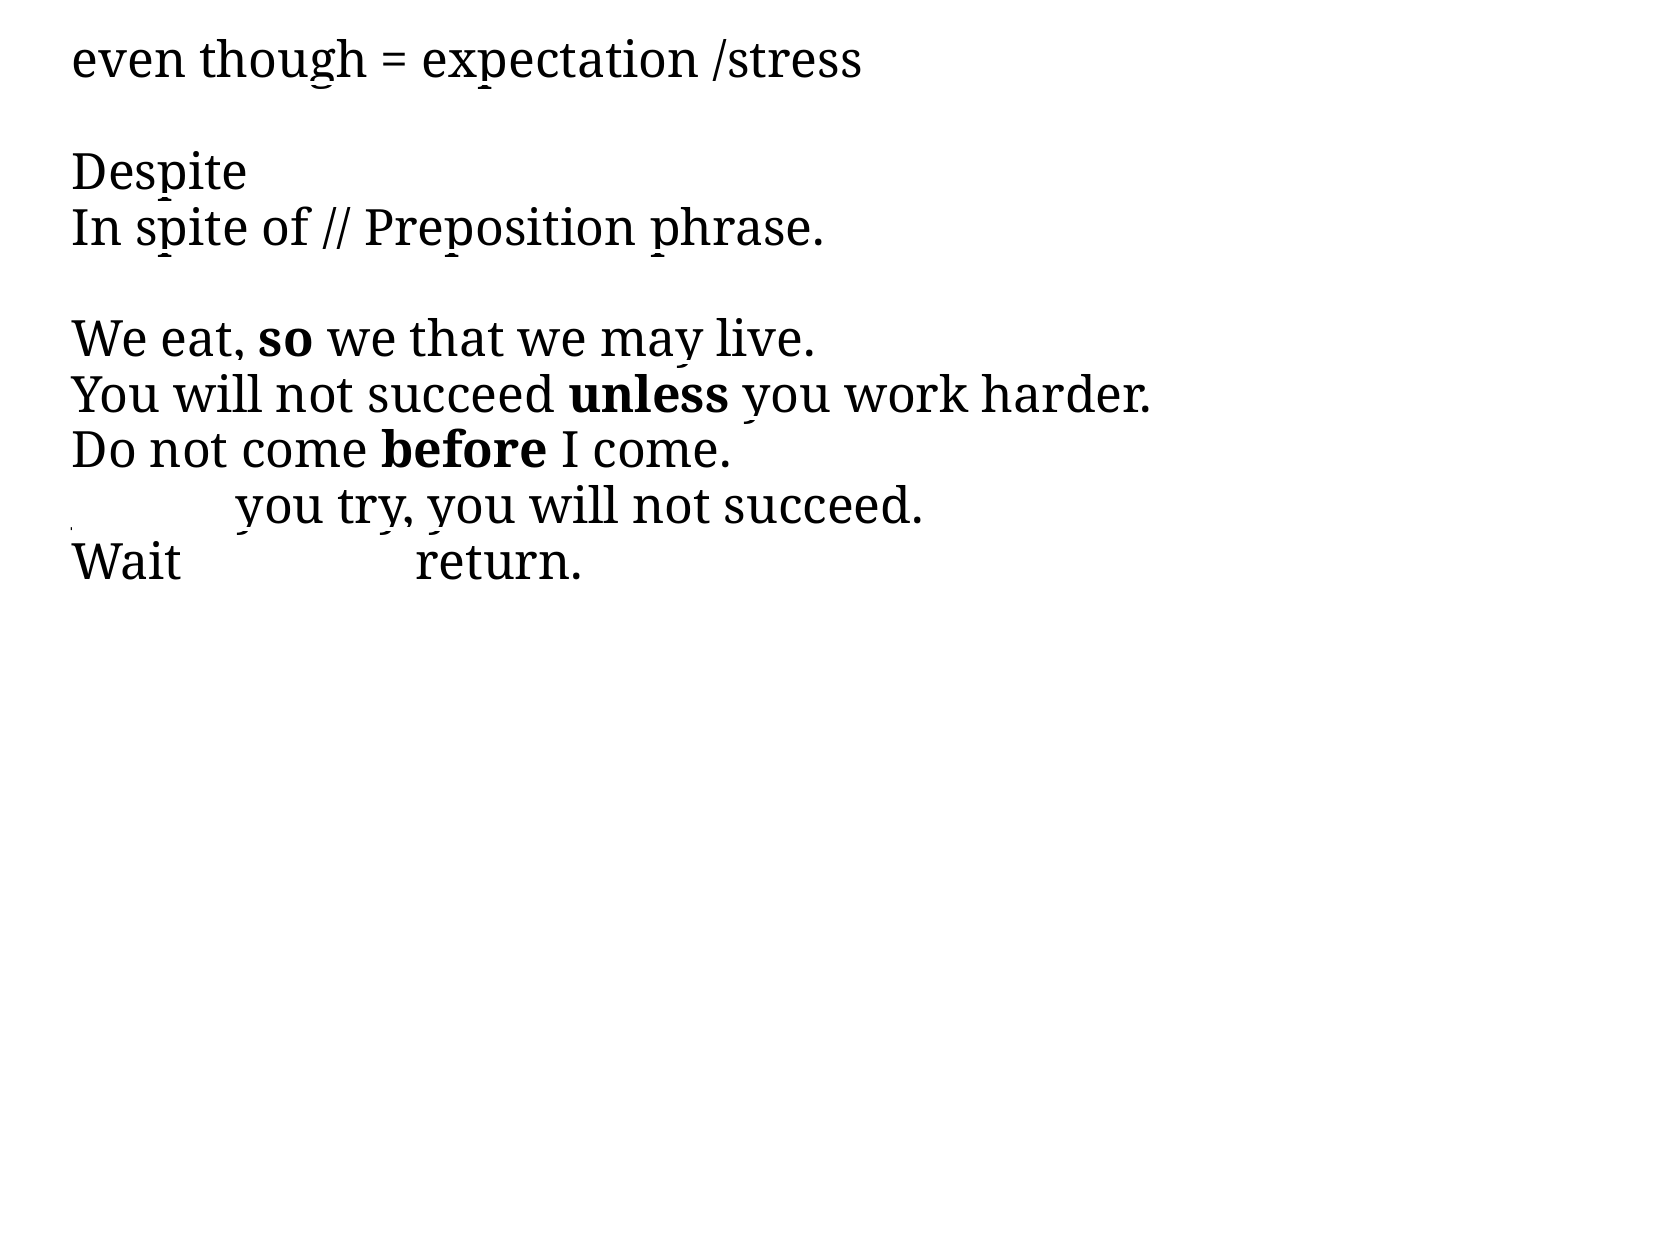

even though = expectation /stress
Despite
In spite of // Preposition phrase.
We eat, so we that we may live.
You will not succeed unless you work harder.
Do not come before I come.
______ you try, you will not succeed.
Wait _________ return.